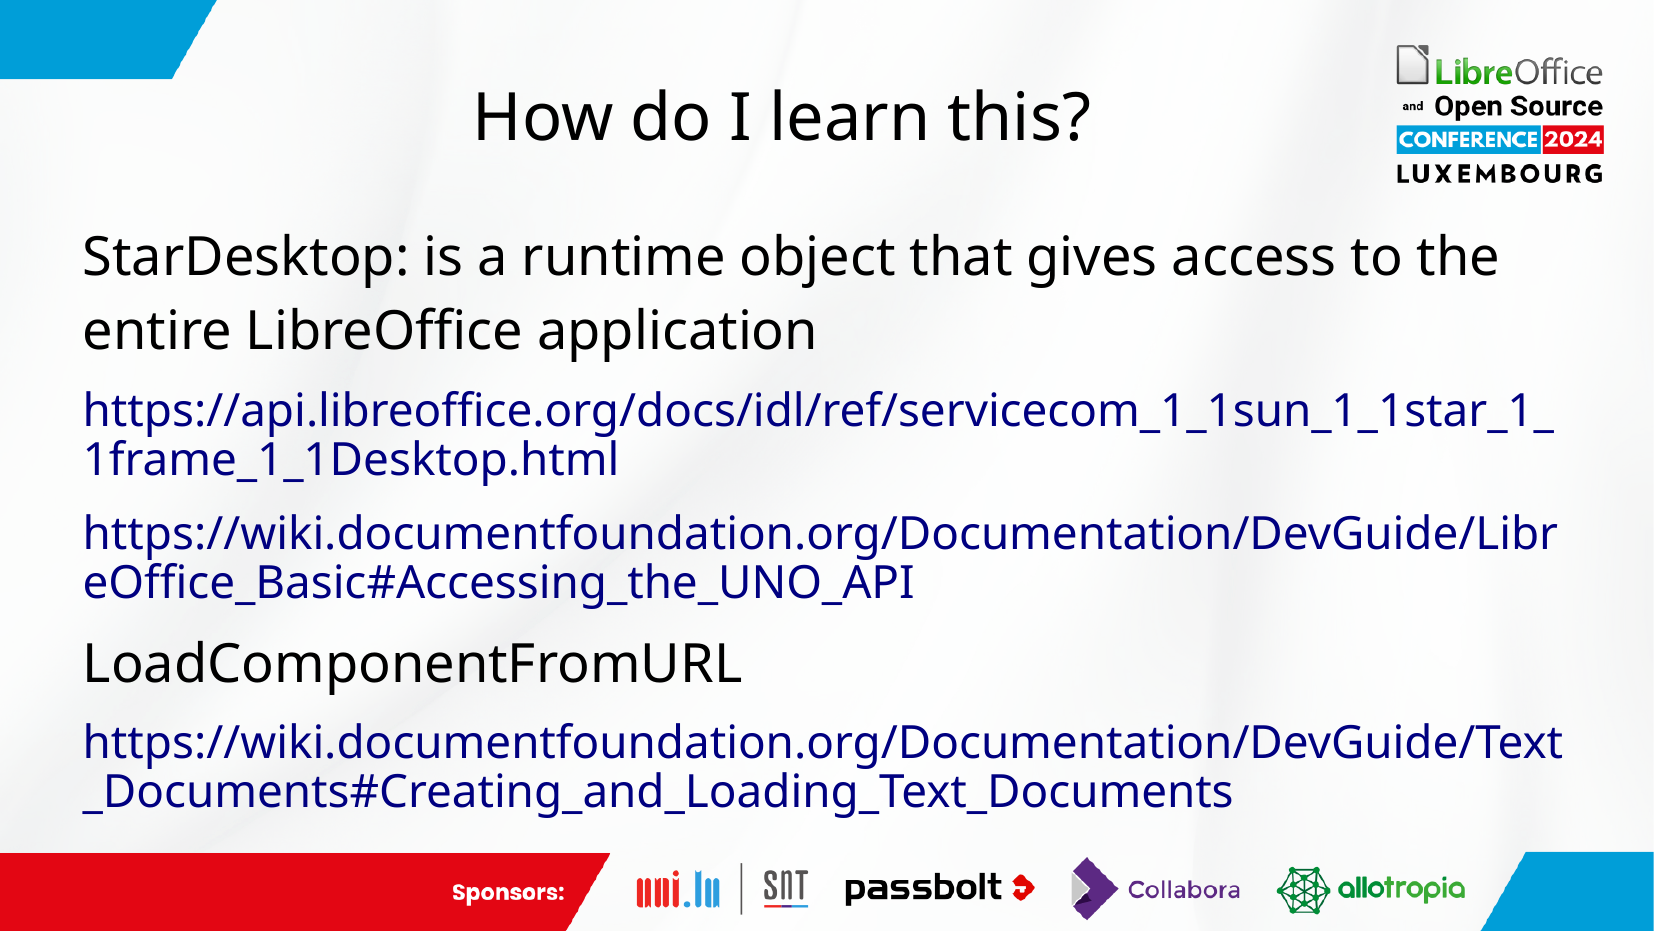

# How do I learn this?
StarDesktop: is a runtime object that gives access to the entire LibreOffice application
https://api.libreoffice.org/docs/idl/ref/servicecom_1_1sun_1_1star_1_1frame_1_1Desktop.html
https://wiki.documentfoundation.org/Documentation/DevGuide/LibreOffice_Basic#Accessing_the_UNO_API
LoadComponentFromURL
https://wiki.documentfoundation.org/Documentation/DevGuide/Text_Documents#Creating_and_Loading_Text_Documents